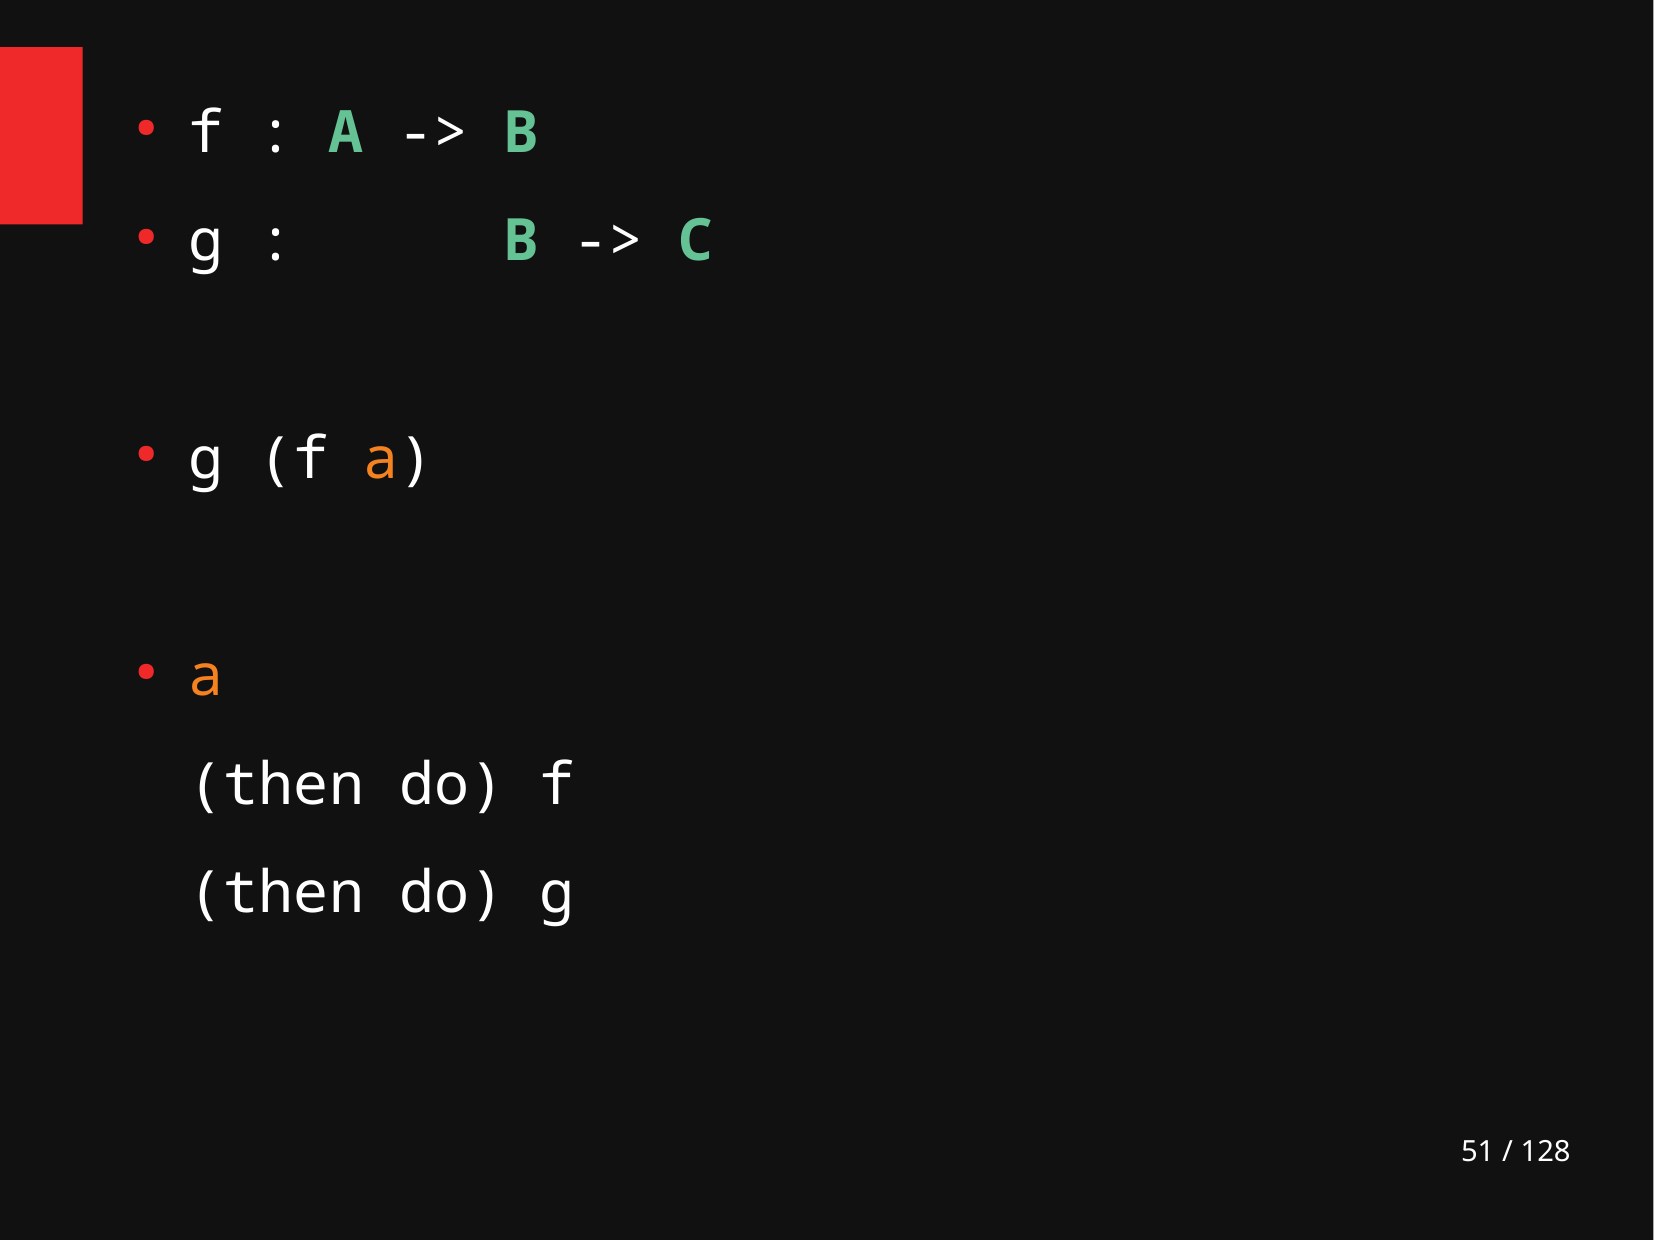

# f : A -> B
g : B -> C
g (f a)
a
(then do) f
(then do) g
51